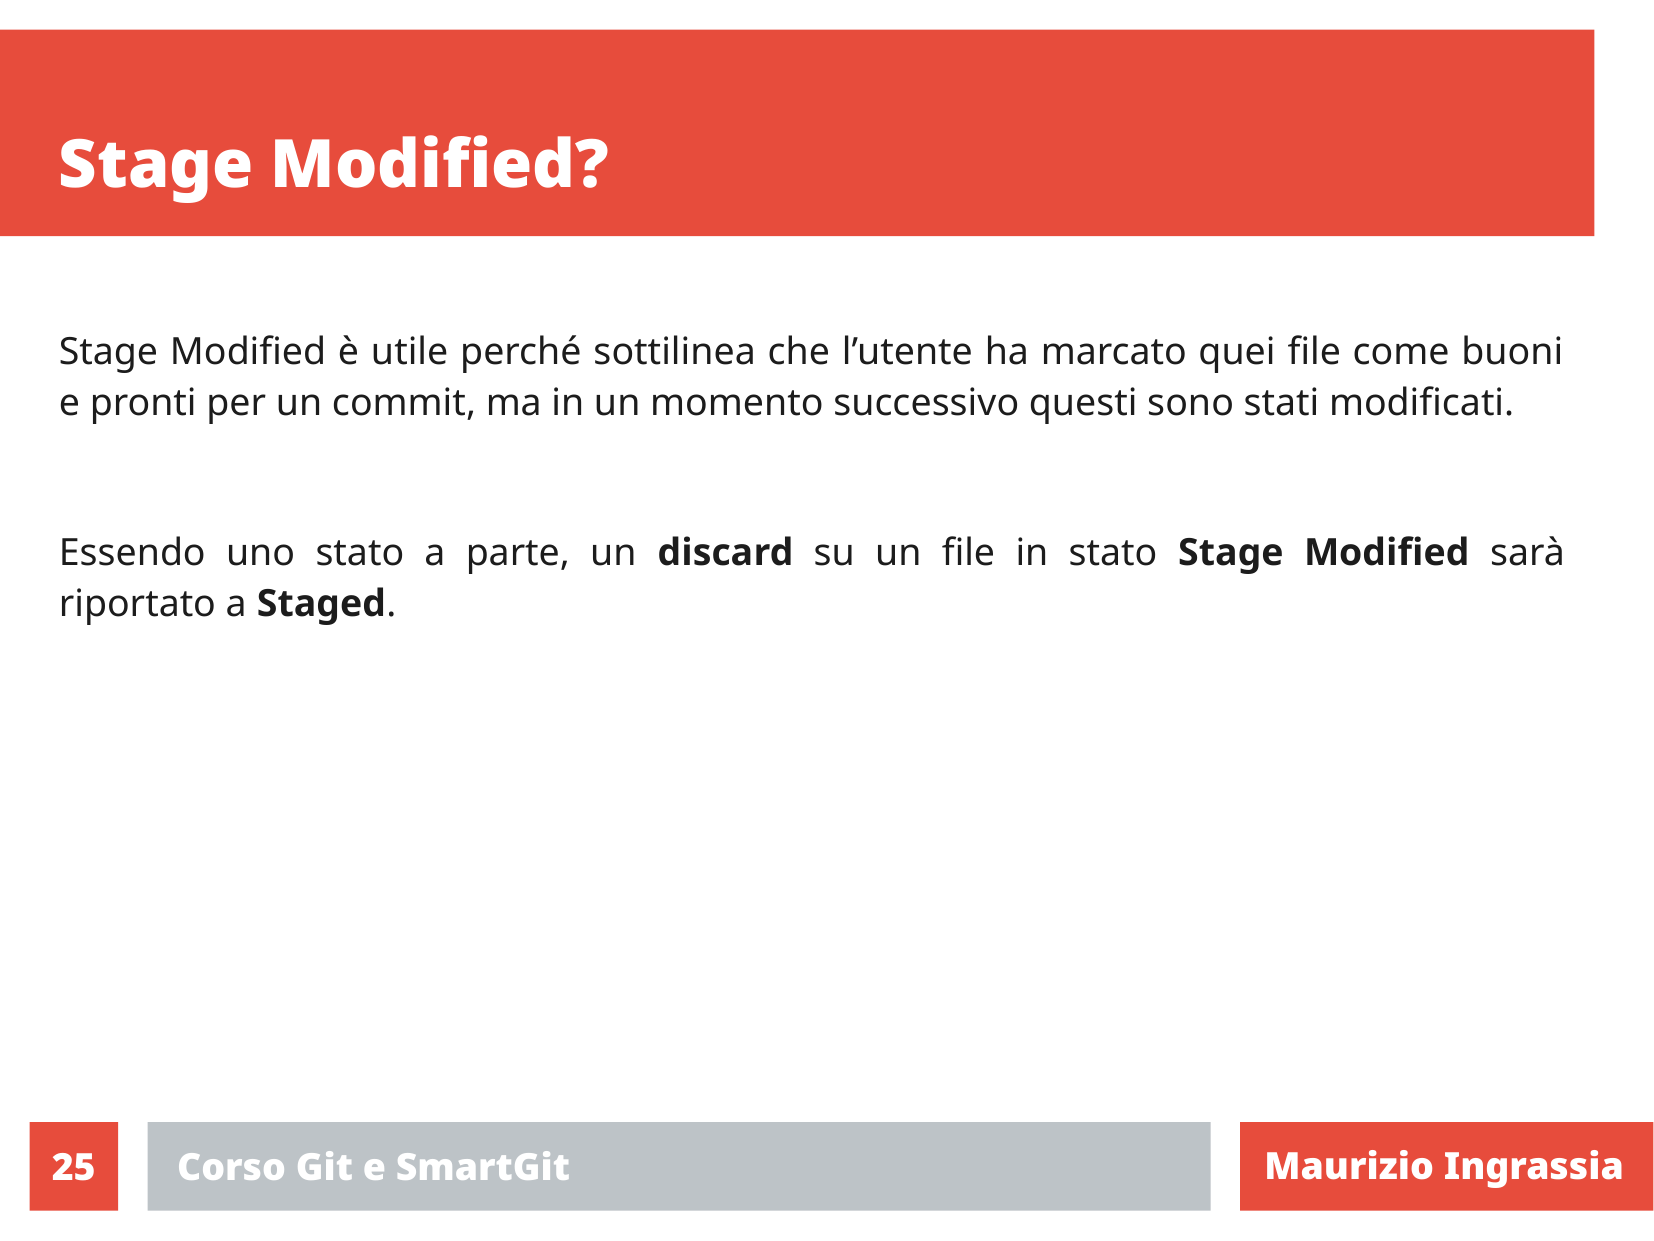

# Stage Modified?
Stage Modified è utile perché sottilinea che l’utente ha marcato quei file come buoni e pronti per un commit, ma in un momento successivo questi sono stati modificati.
Essendo uno stato a parte, un discard su un file in stato Stage Modified sarà riportato a Staged.
25
Corso Git e SmartGit
Maurizio Ingrassia